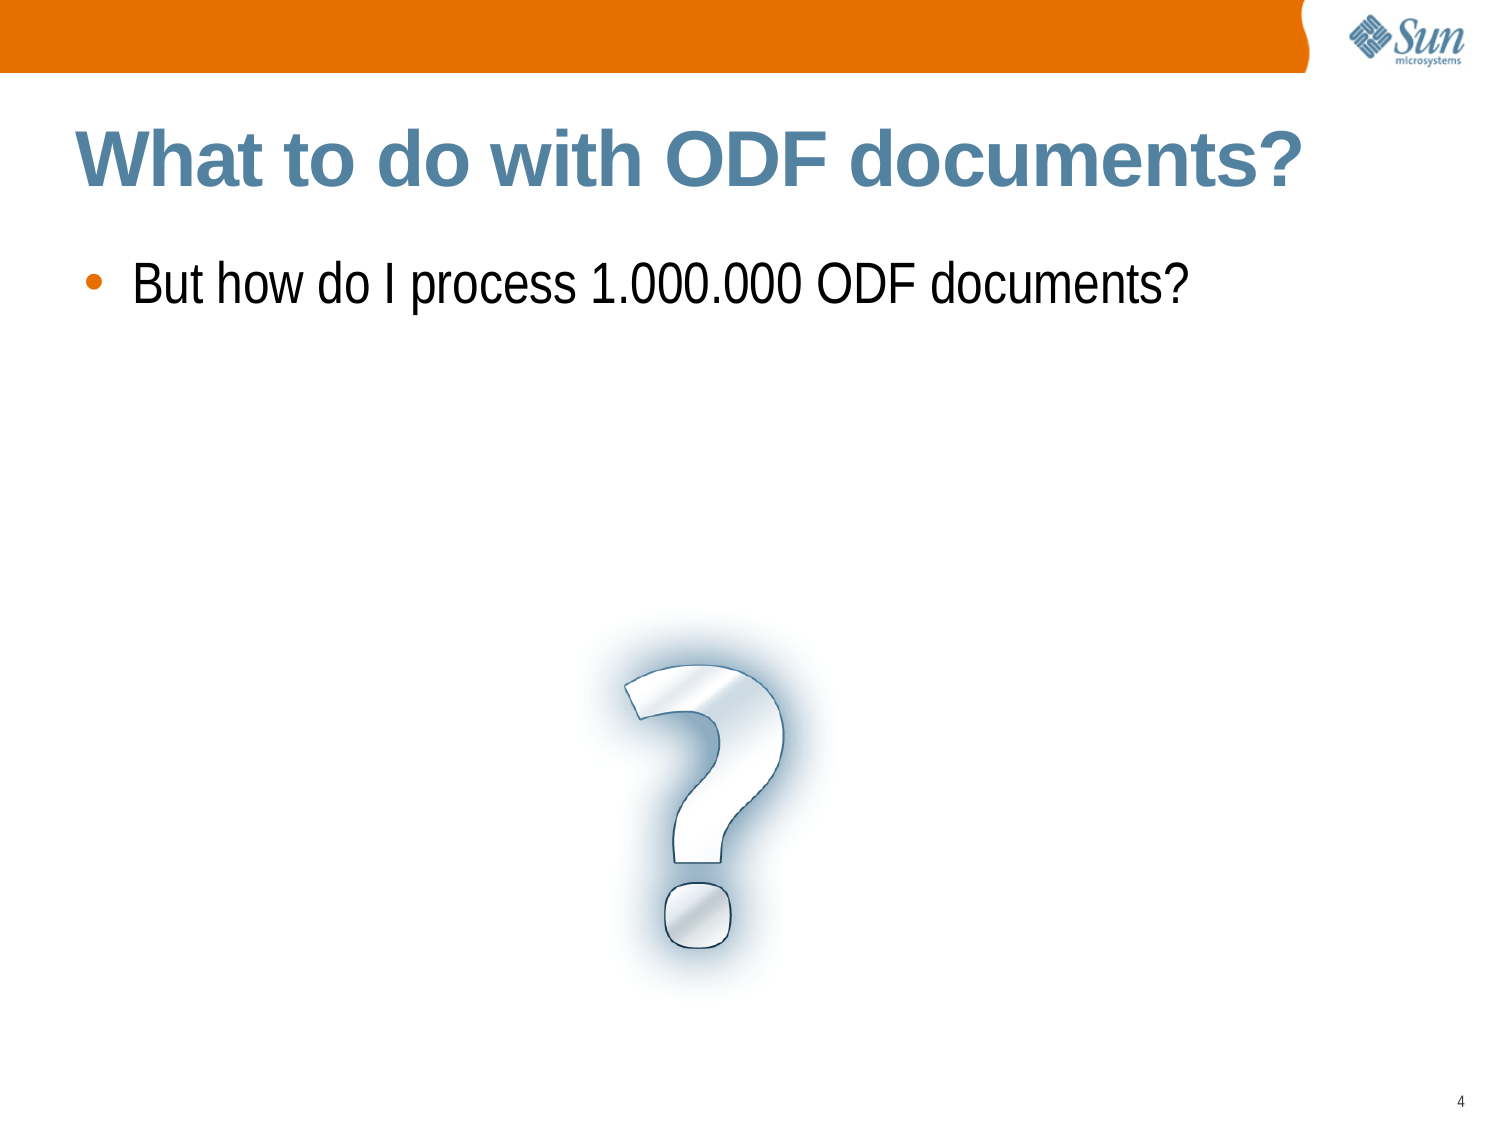

# What to do with ODF documents?
But how do I process 1.000.000 ODF documents?